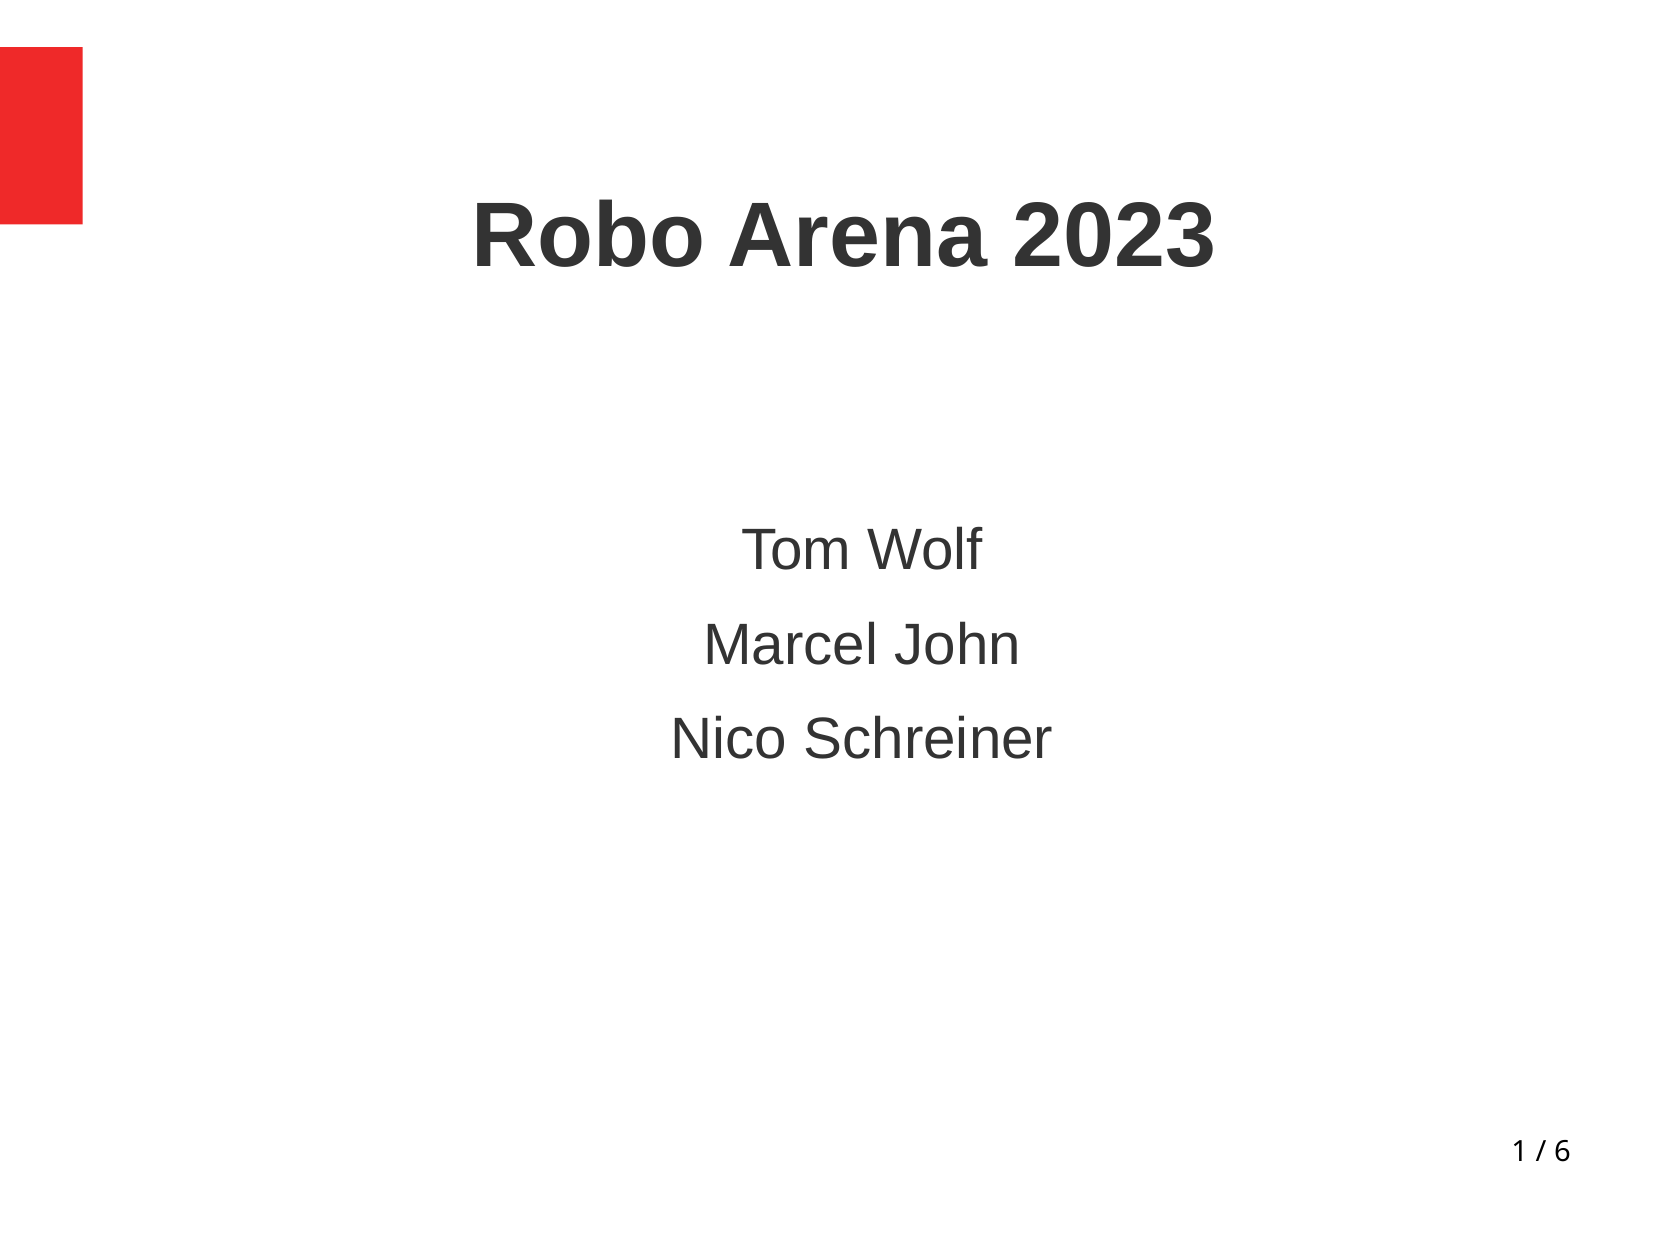

# Robo Arena 2023
Tom Wolf
Marcel John
Nico Schreiner
1